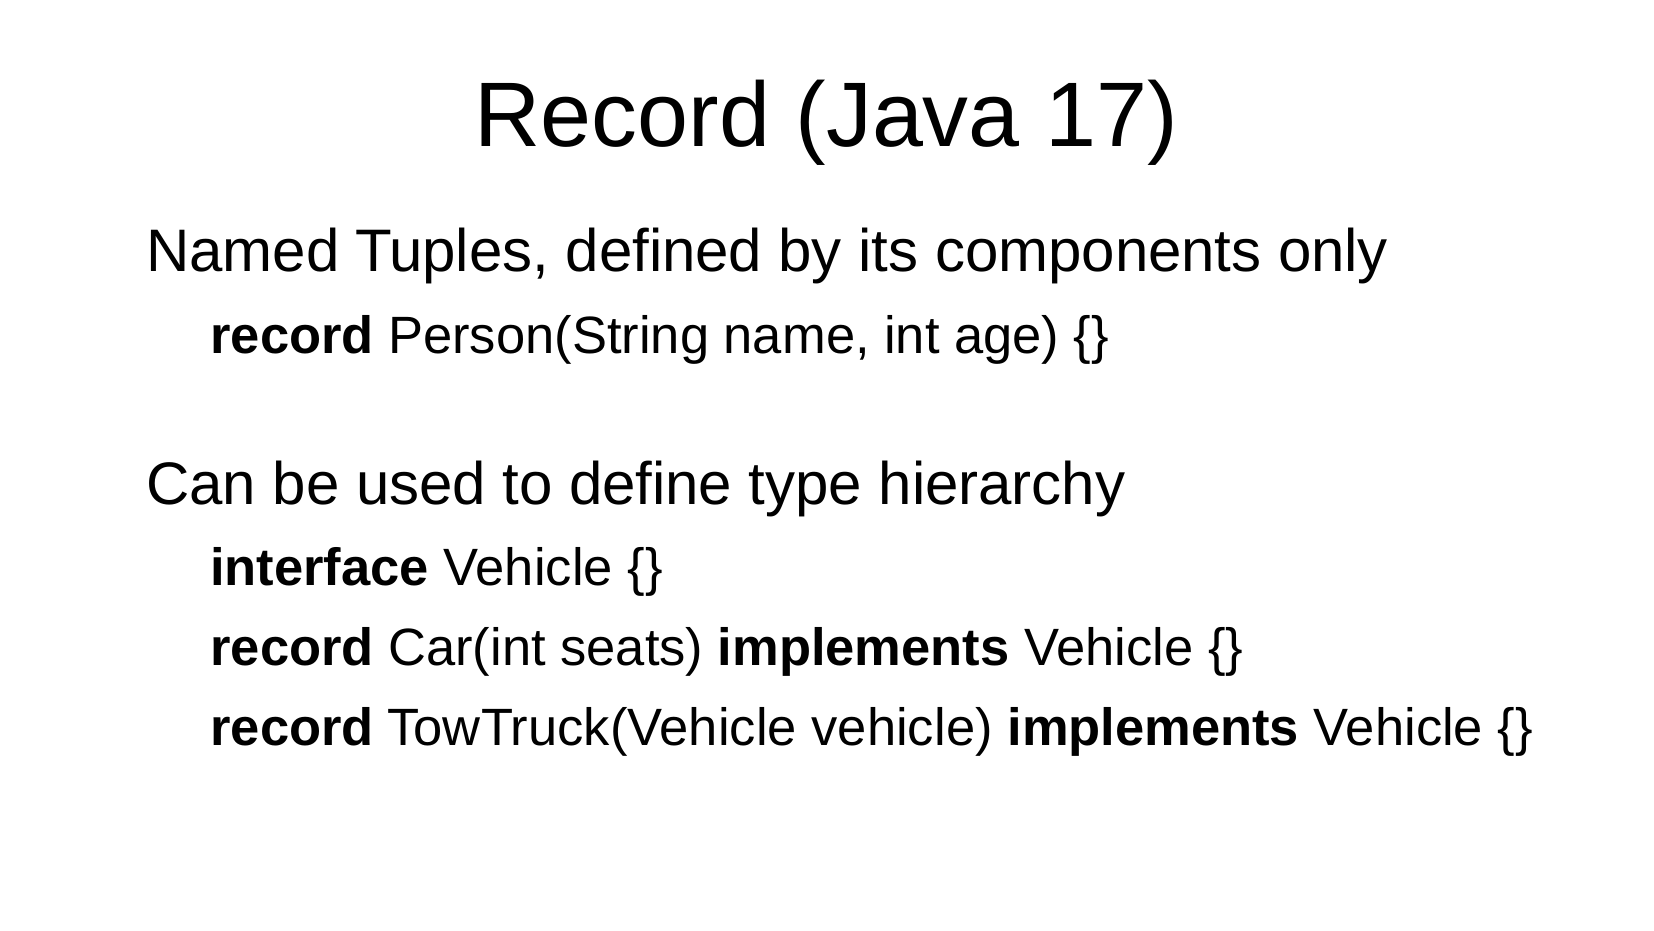

# Record (Java 17)
Named Tuples, defined by its components only
record Person(String name, int age) {}
Can be used to define type hierarchy
interface Vehicle {}
record Car(int seats) implements Vehicle {}
record TowTruck(Vehicle vehicle) implements Vehicle {}